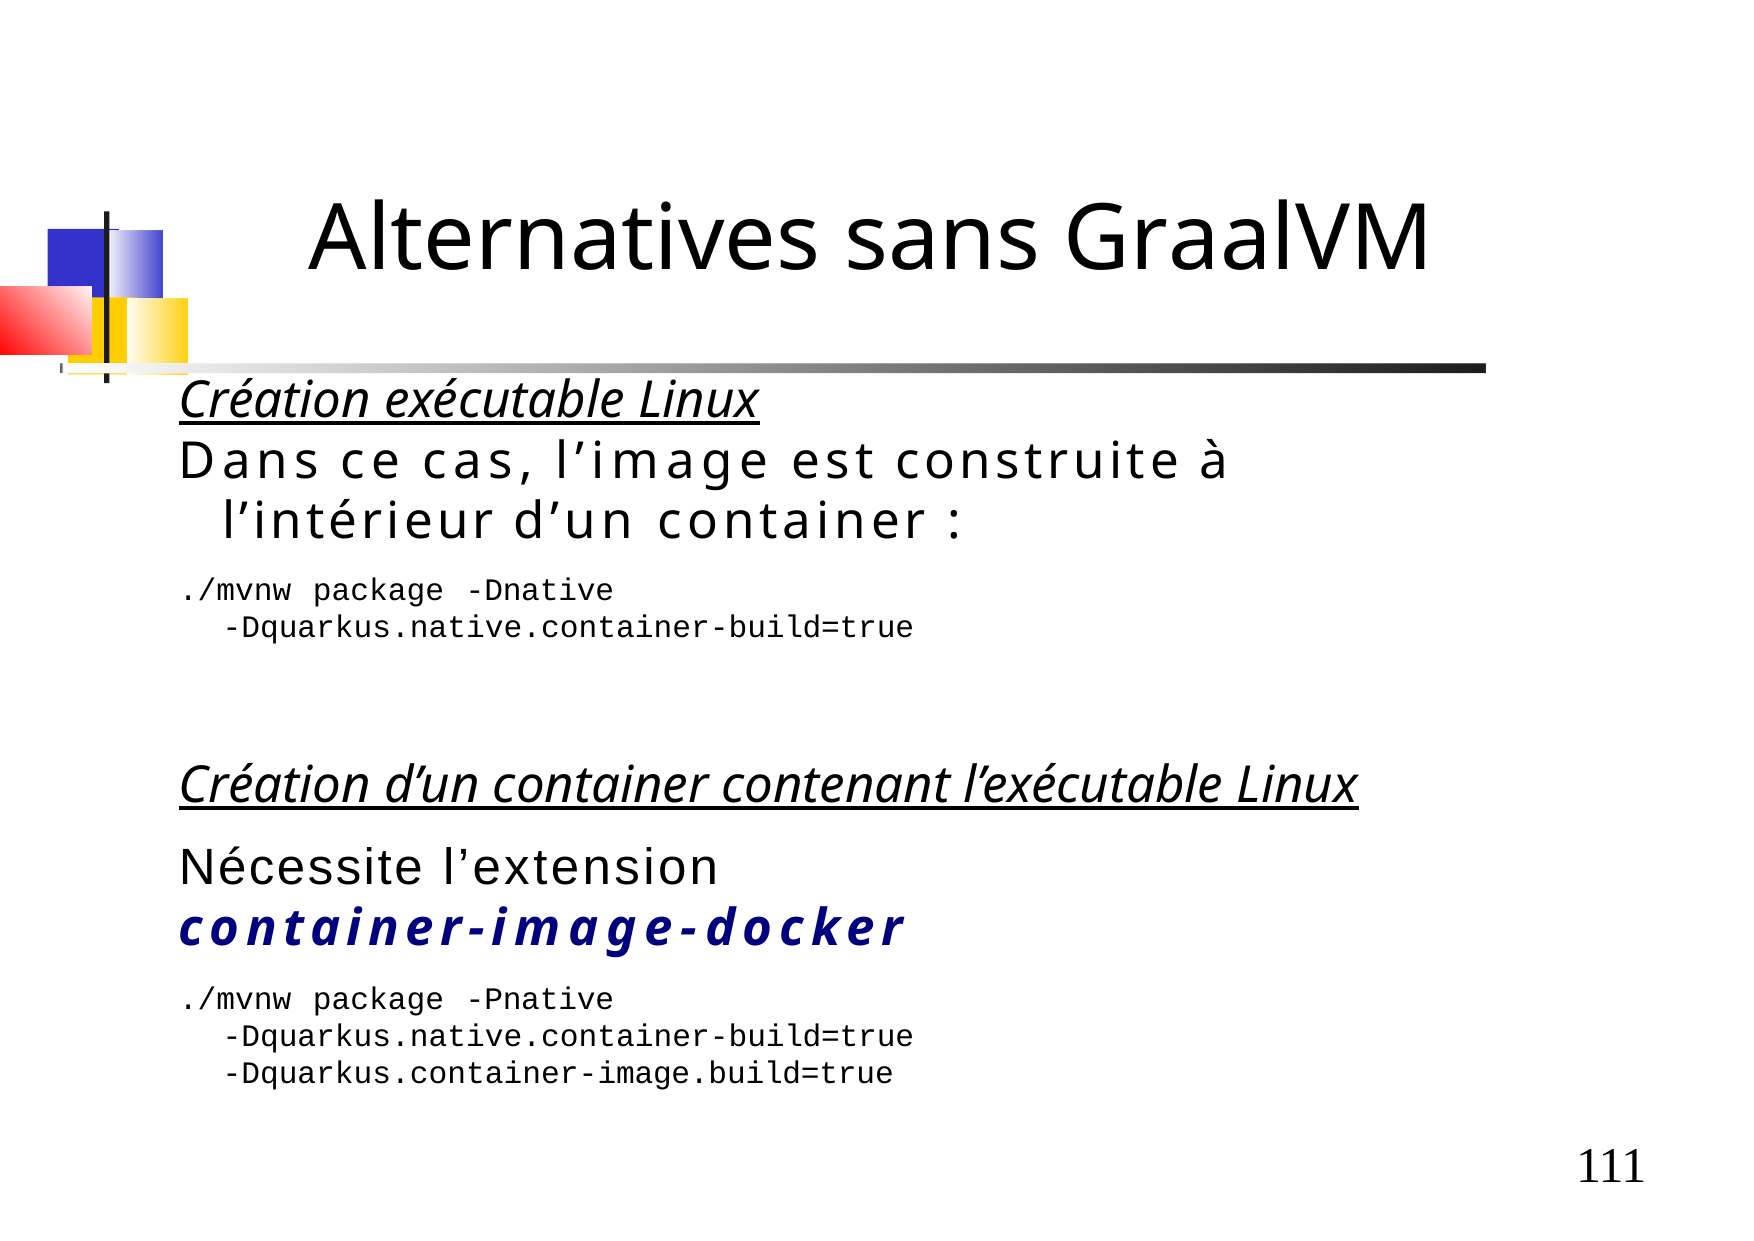

# Alternatives sans GraalVM
Création exécutable Linux
Dans ce cas, l’image est construite à l’intérieur d’un container :
./mvnw package -Dnative
-Dquarkus.native.container-build=true
Création d’un container contenant l’exécutable Linux
Nécessite l’extension
container-image-docker
./mvnw package -Pnative
-Dquarkus.native.container-build=true
-Dquarkus.container-image.build=true
111